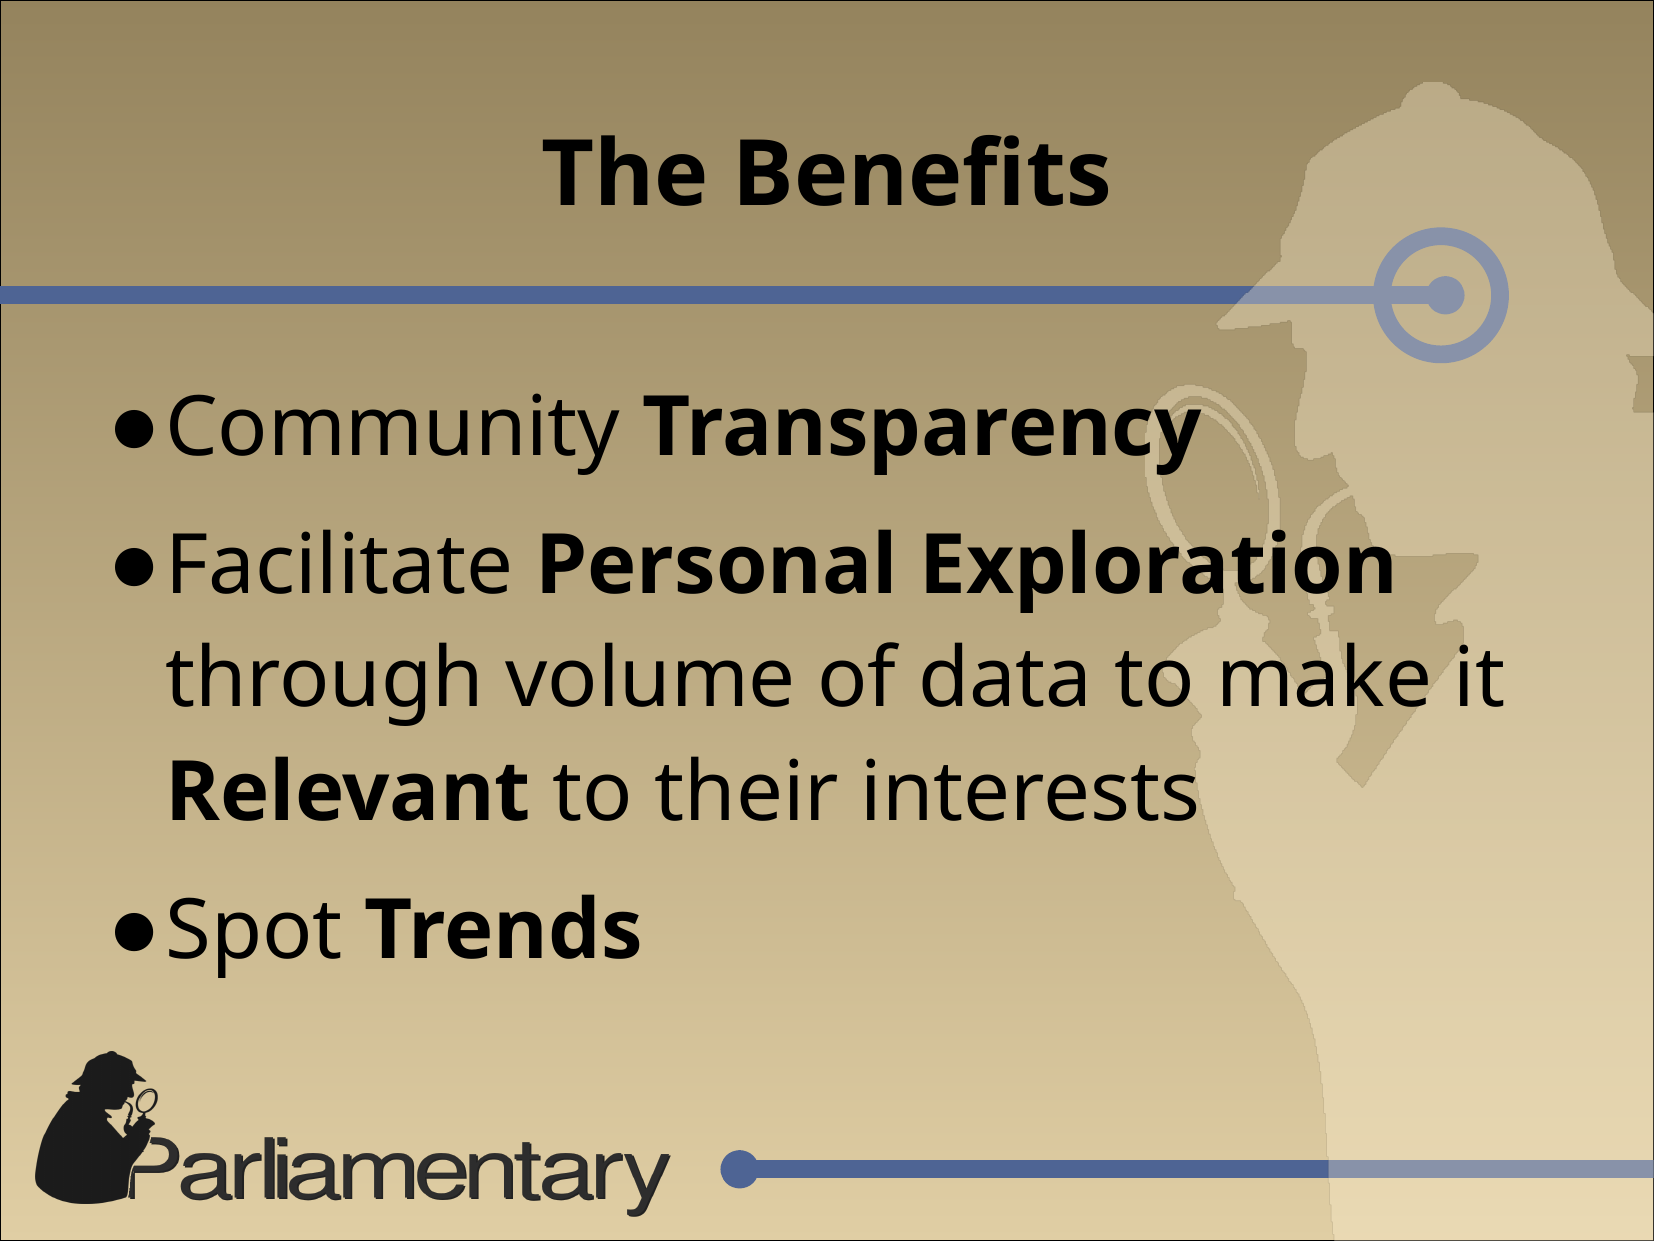

# The Benefits
Community Transparency
Facilitate Personal Exploration through volume of data to make it Relevant to their interests
Spot Trends